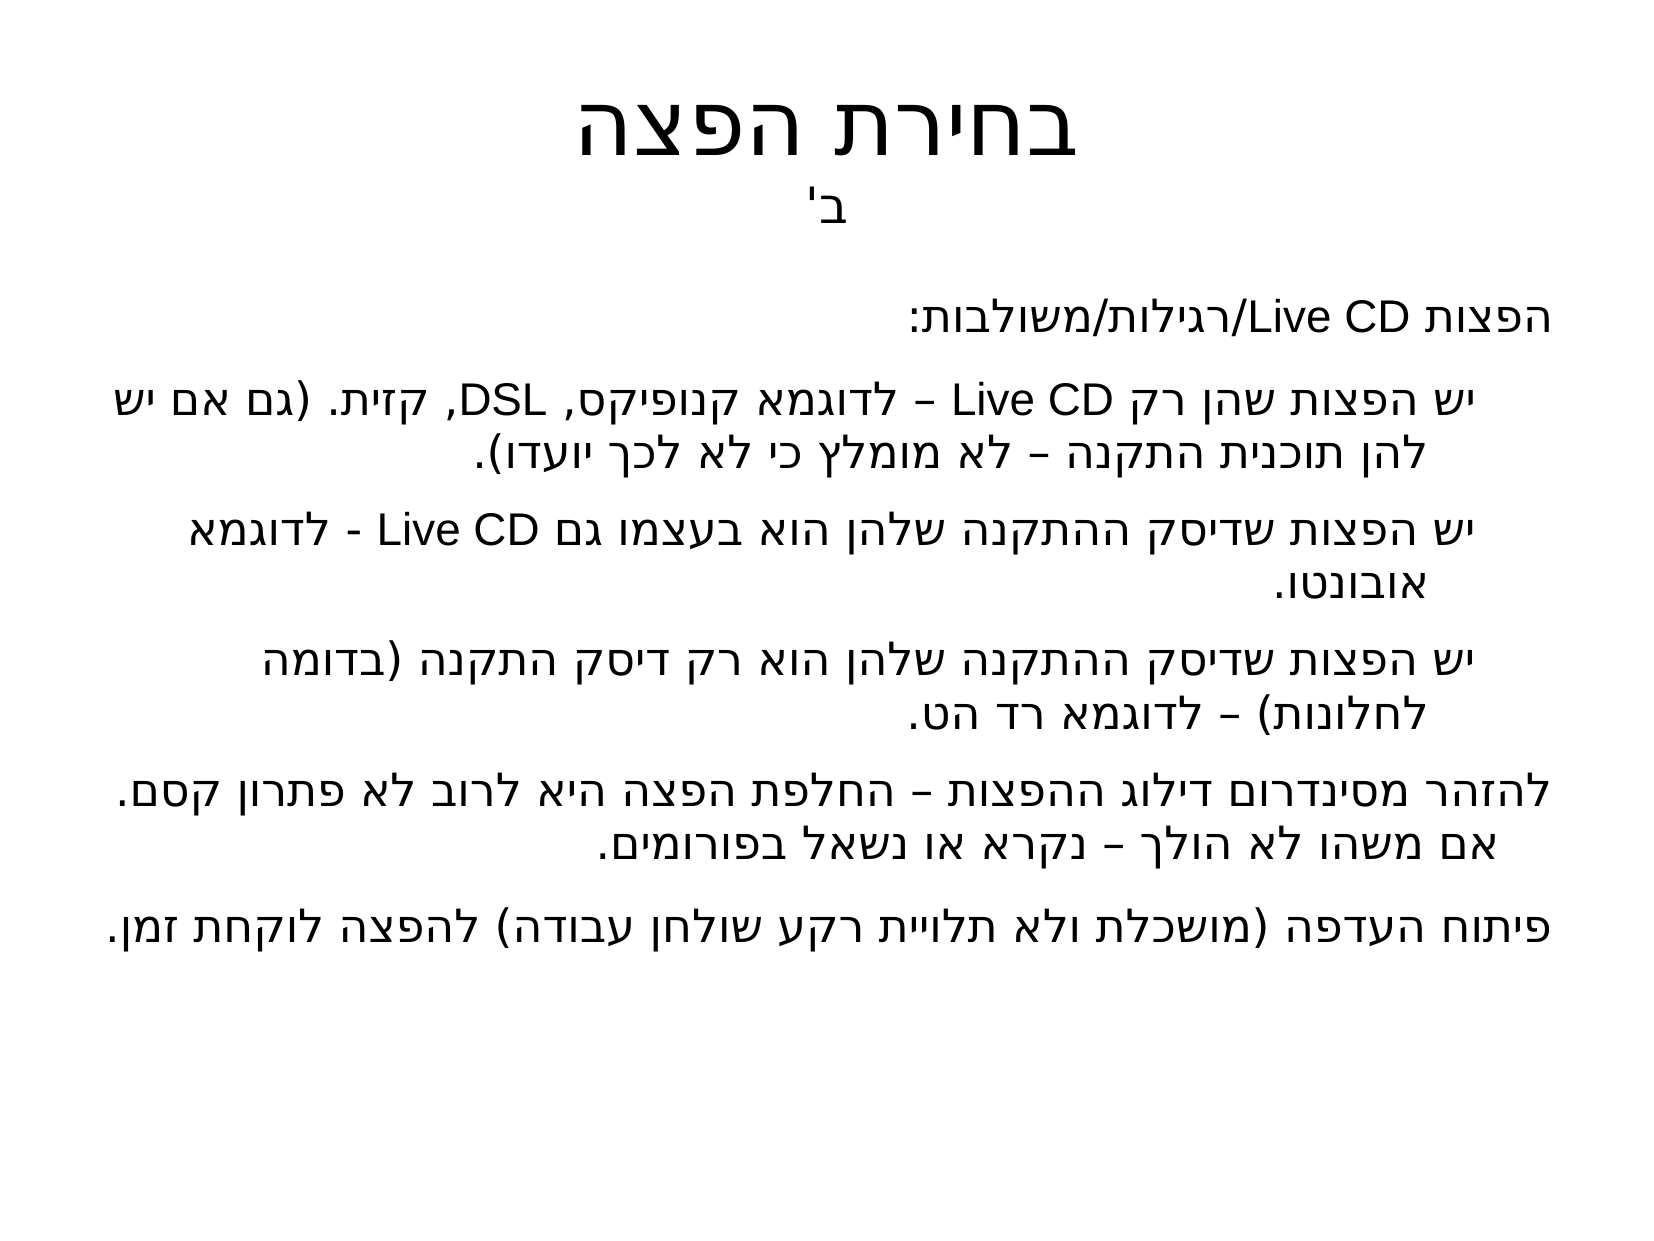

# בחירת הפצה ב'
הפצות Live CD/רגילות/משולבות:
יש הפצות שהן רק Live CD – לדוגמא קנופיקס, DSL, קזית. (גם אם יש להן תוכנית התקנה – לא מומלץ כי לא לכך יועדו).
יש הפצות שדיסק ההתקנה שלהן הוא בעצמו גם Live CD - לדוגמא אובונטו.
יש הפצות שדיסק ההתקנה שלהן הוא רק דיסק התקנה (בדומה לחלונות) – לדוגמא רד הט.
להזהר מסינדרום דילוג ההפצות – החלפת הפצה היא לרוב לא פתרון קסם. אם משהו לא הולך – נקרא או נשאל בפורומים.
פיתוח העדפה (מושכלת ולא תלויית רקע שולחן עבודה) להפצה לוקחת זמן.